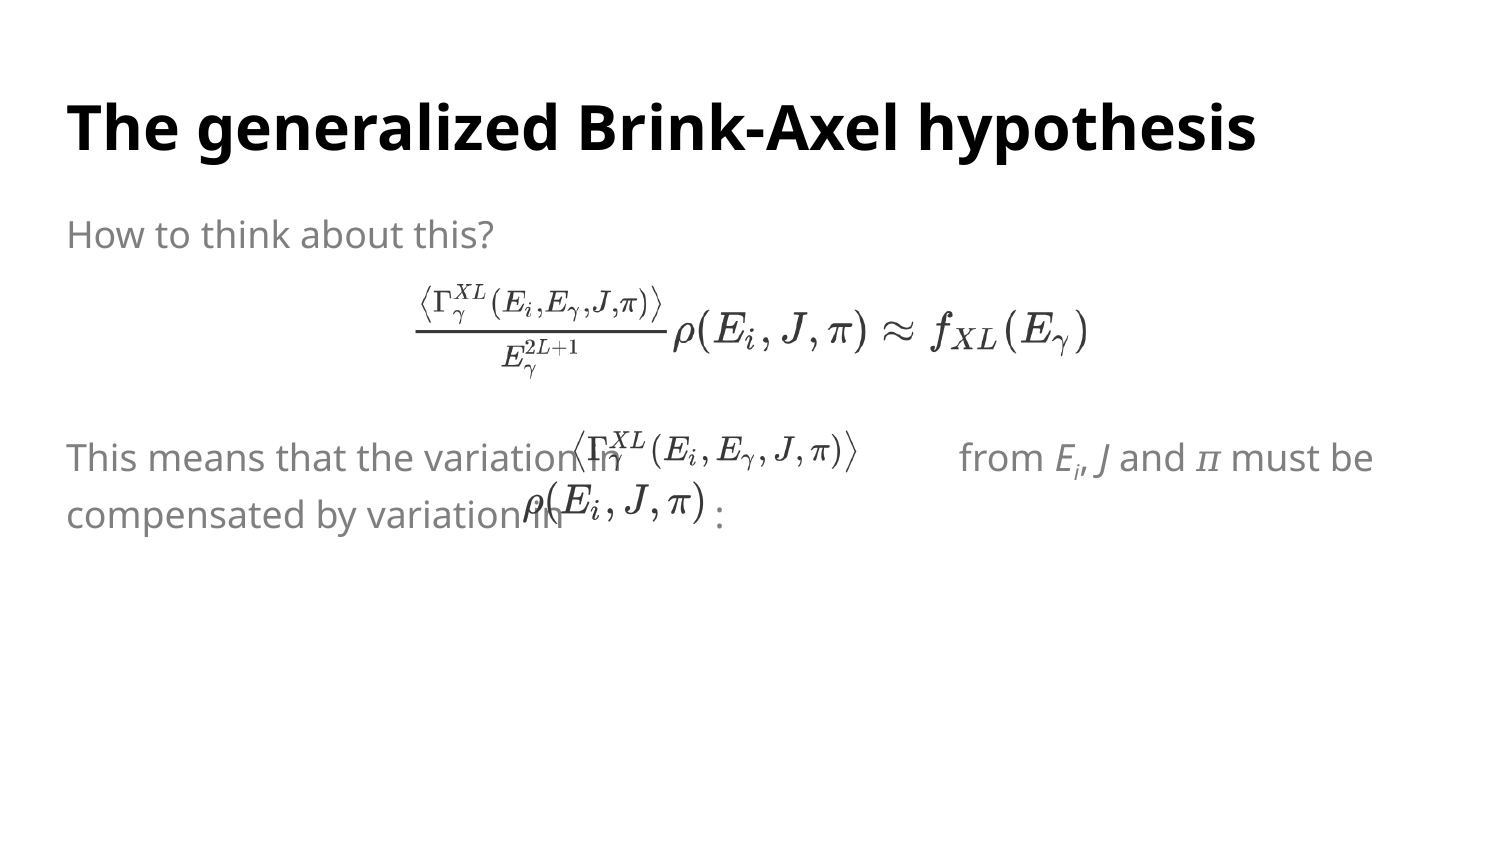

The generalized Brink-Axel hypothesis
# How to think about this?
This means that the variation in 				 from Ei, J and 𝜋 must be compensated by variation in 		 :